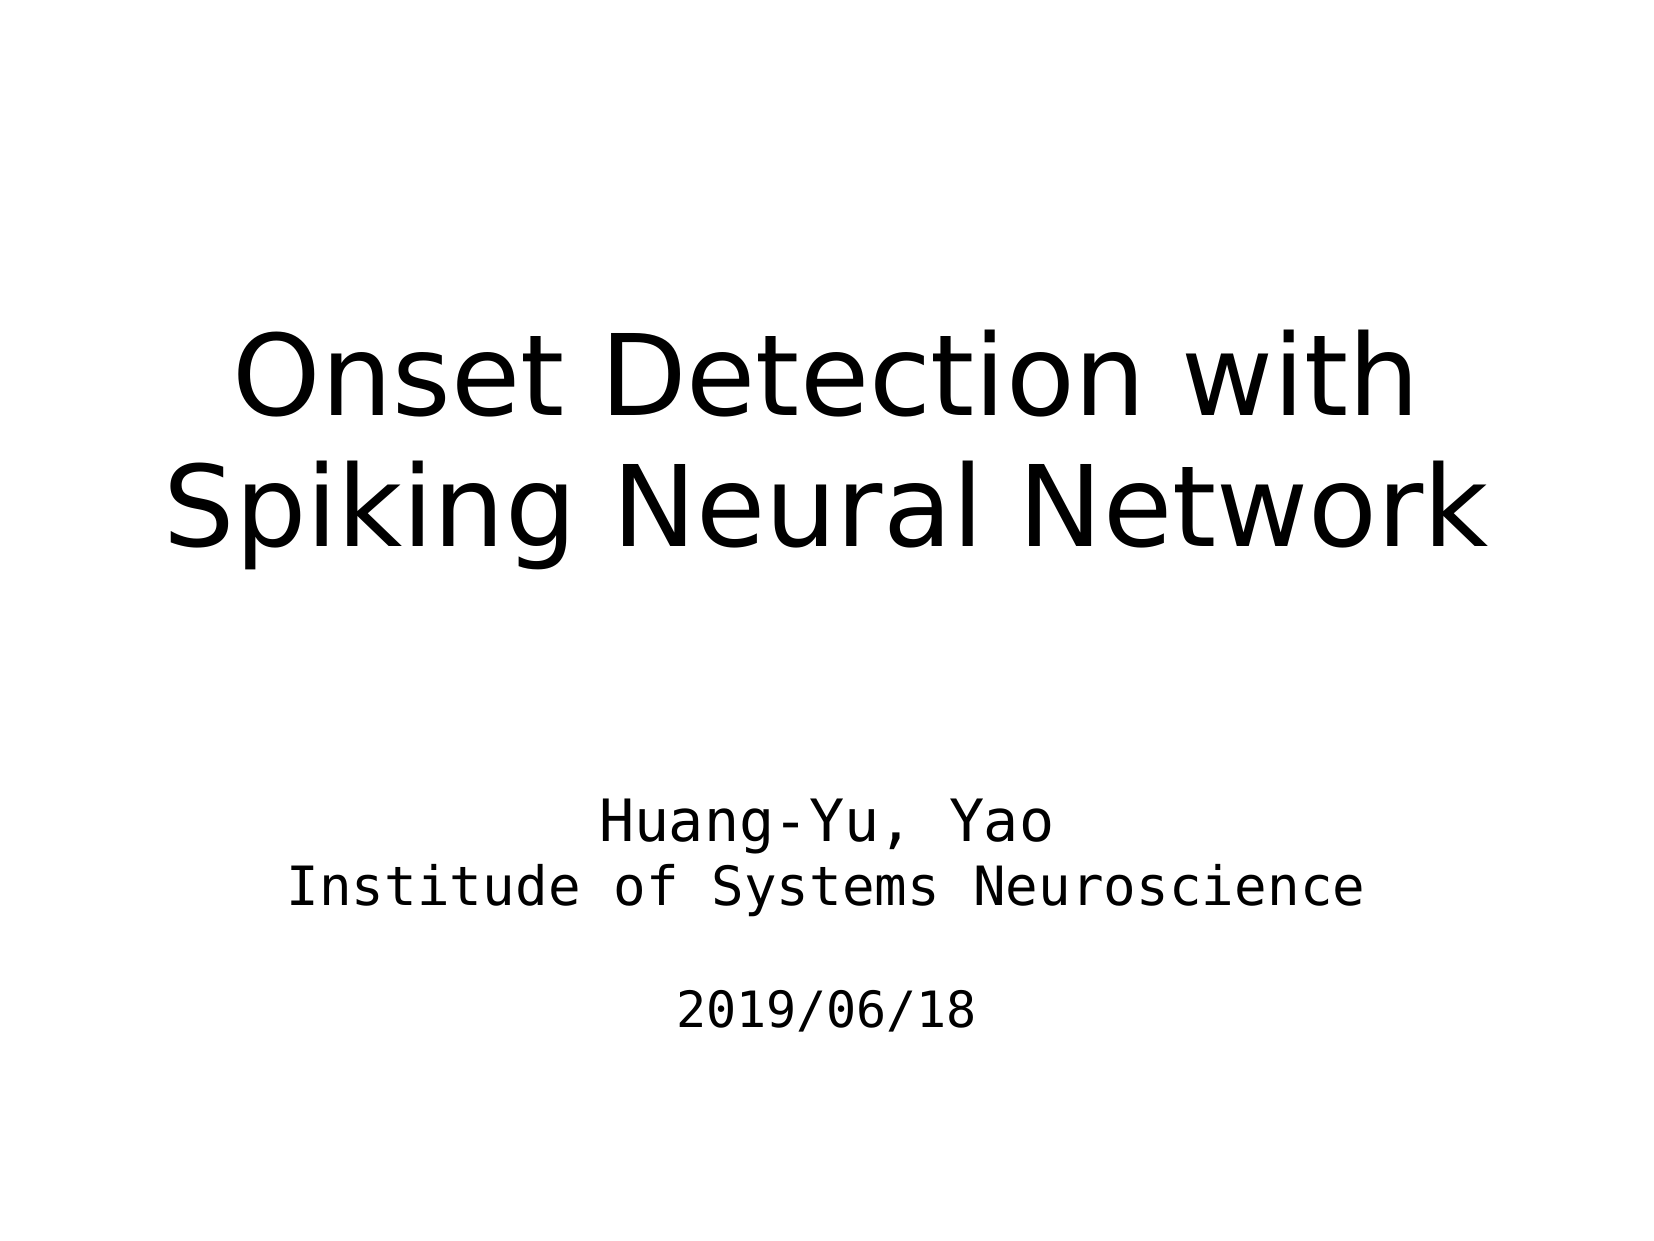

Onset Detection with Spiking Neural Network
Huang-Yu, Yao
Institude of Systems Neuroscience
2019/06/18